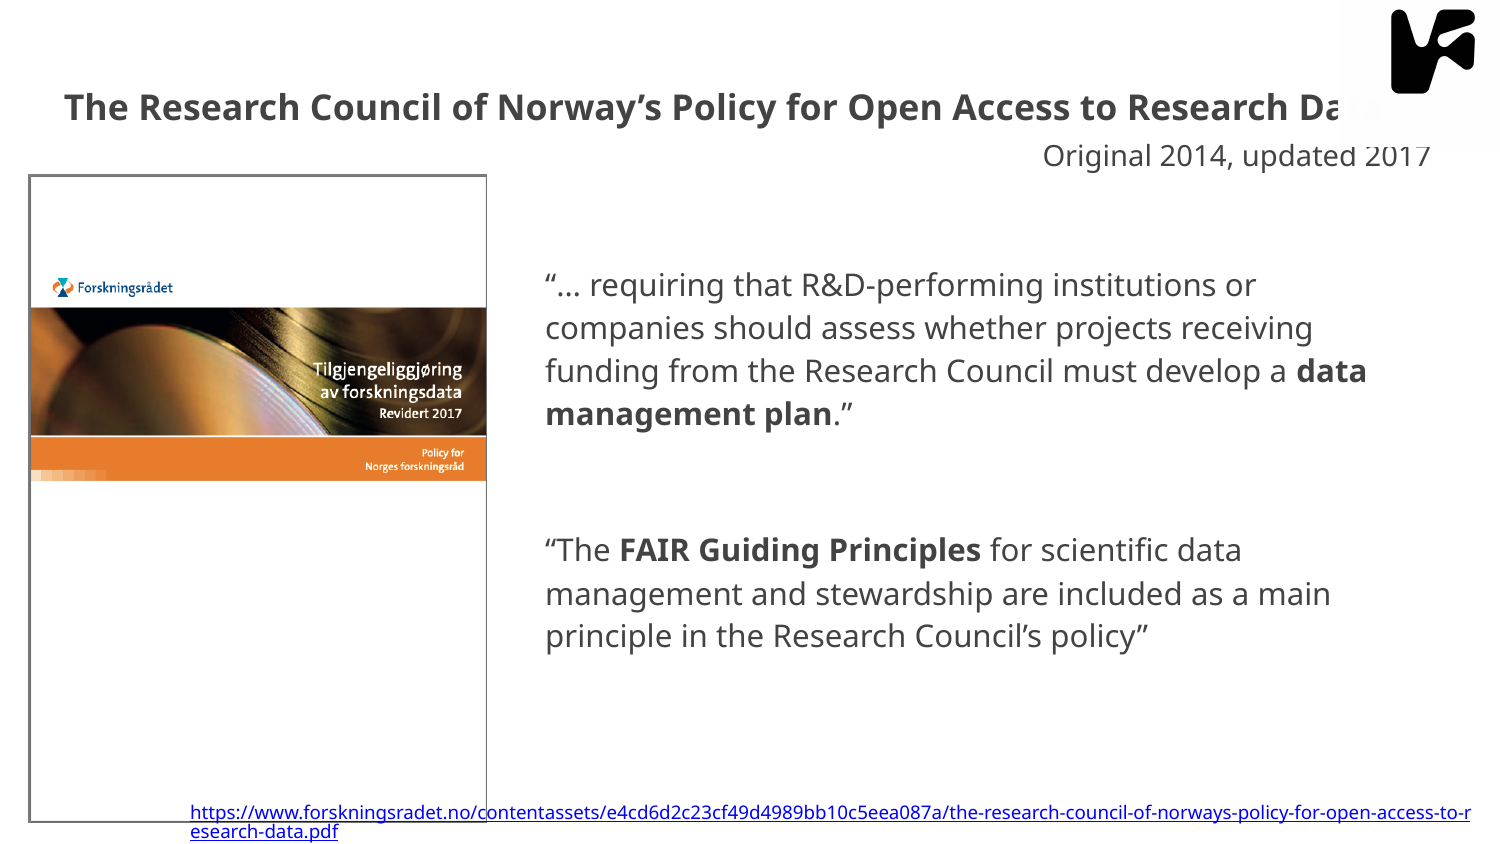

The Research Council of Norway’s Policy for Open Access to Research Data
Original 2014, updated 2017
“… requiring that R&D-performing institutions or companies should assess whether projects receiving funding from the Research Council must develop a data management plan.”
“The FAIR Guiding Principles for scientific data management and stewardship are included as a main principle in the Research Council’s policy”
https://www.forskningsradet.no/contentassets/e4cd6d2c23cf49d4989bb10c5eea087a/the-research-council-of-norways-policy-for-open-access-to-research-data.pdf